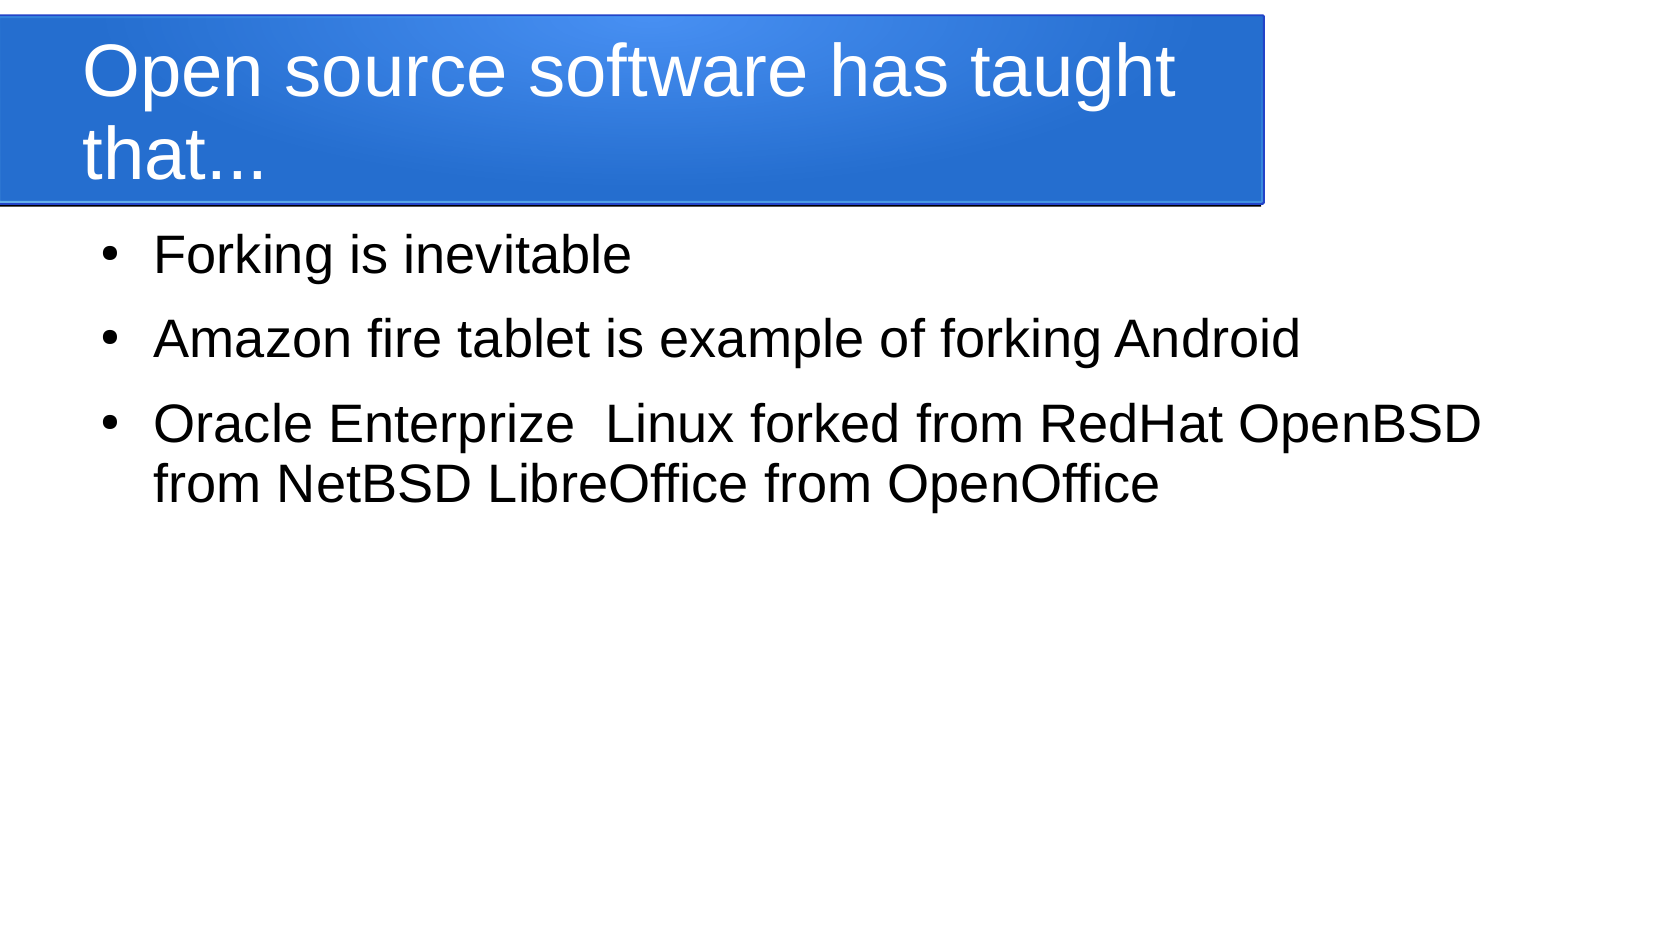

# Open source software has taught that...
Forking is inevitable
Amazon fire tablet is example of forking Android
Oracle Enterprize Linux forked from RedHat OpenBSD from NetBSD LibreOffice from OpenOffice